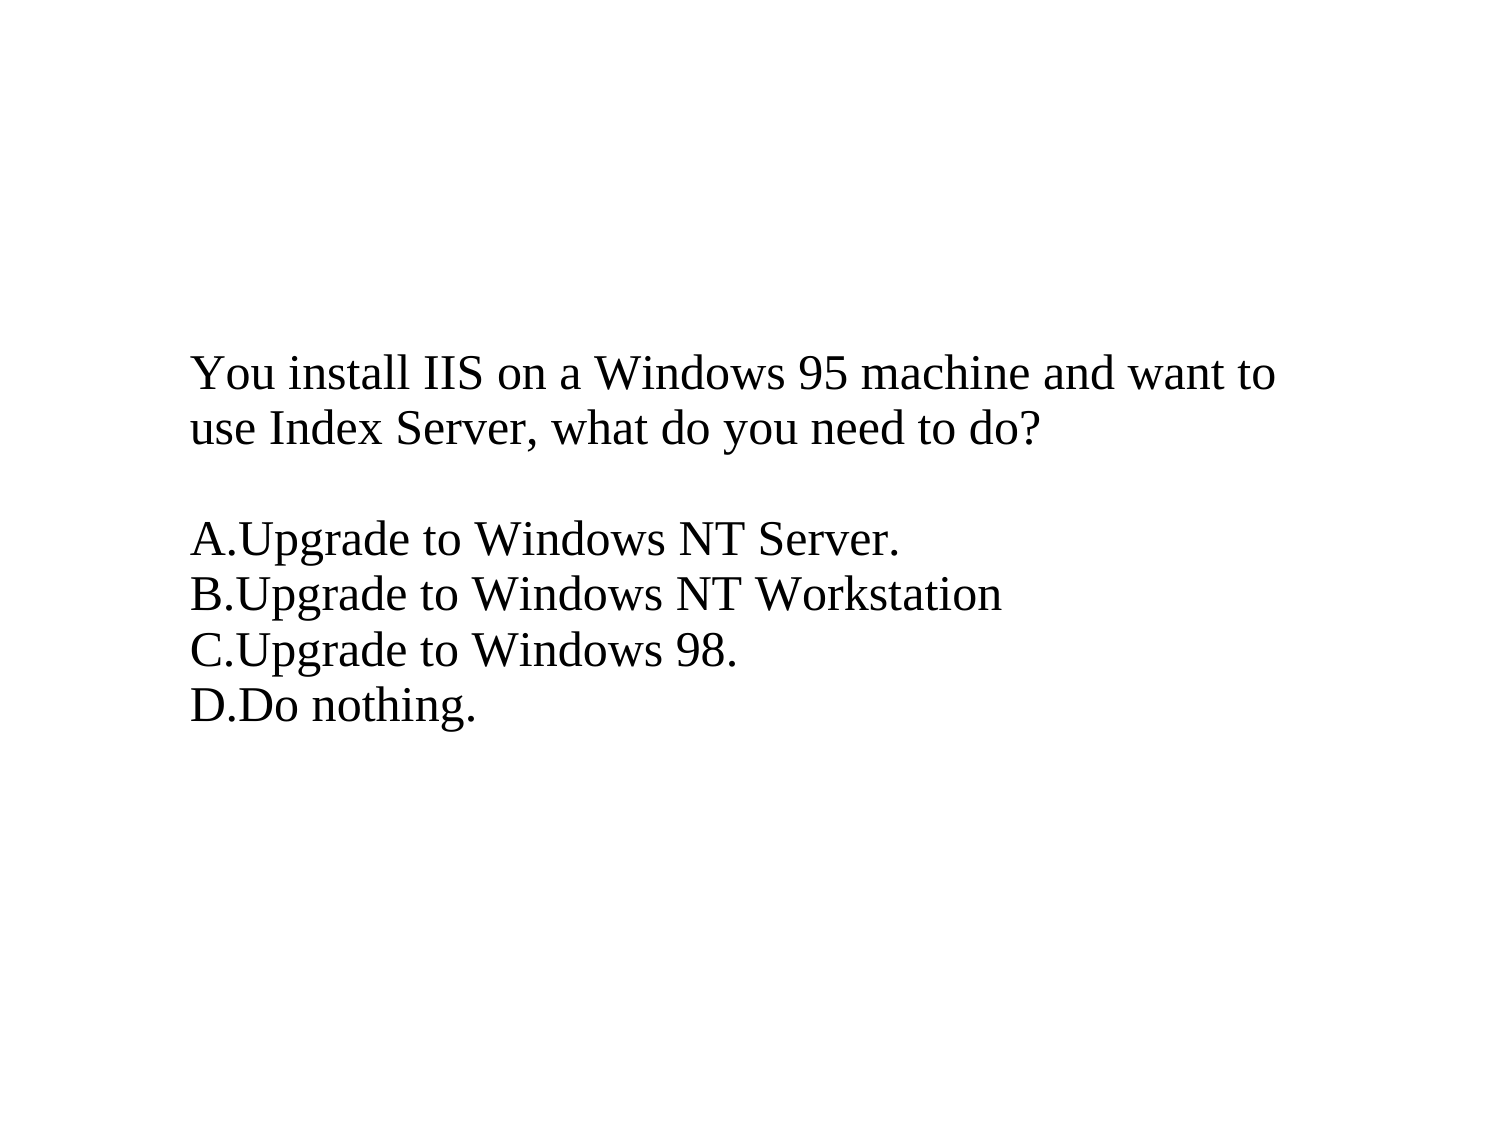

You install IIS on a Windows 95 machine and want to use Index Server, what do you need to do?
A.Upgrade to Windows NT Server.
B.Upgrade to Windows NT Workstation
C.Upgrade to Windows 98.
D.Do nothing.